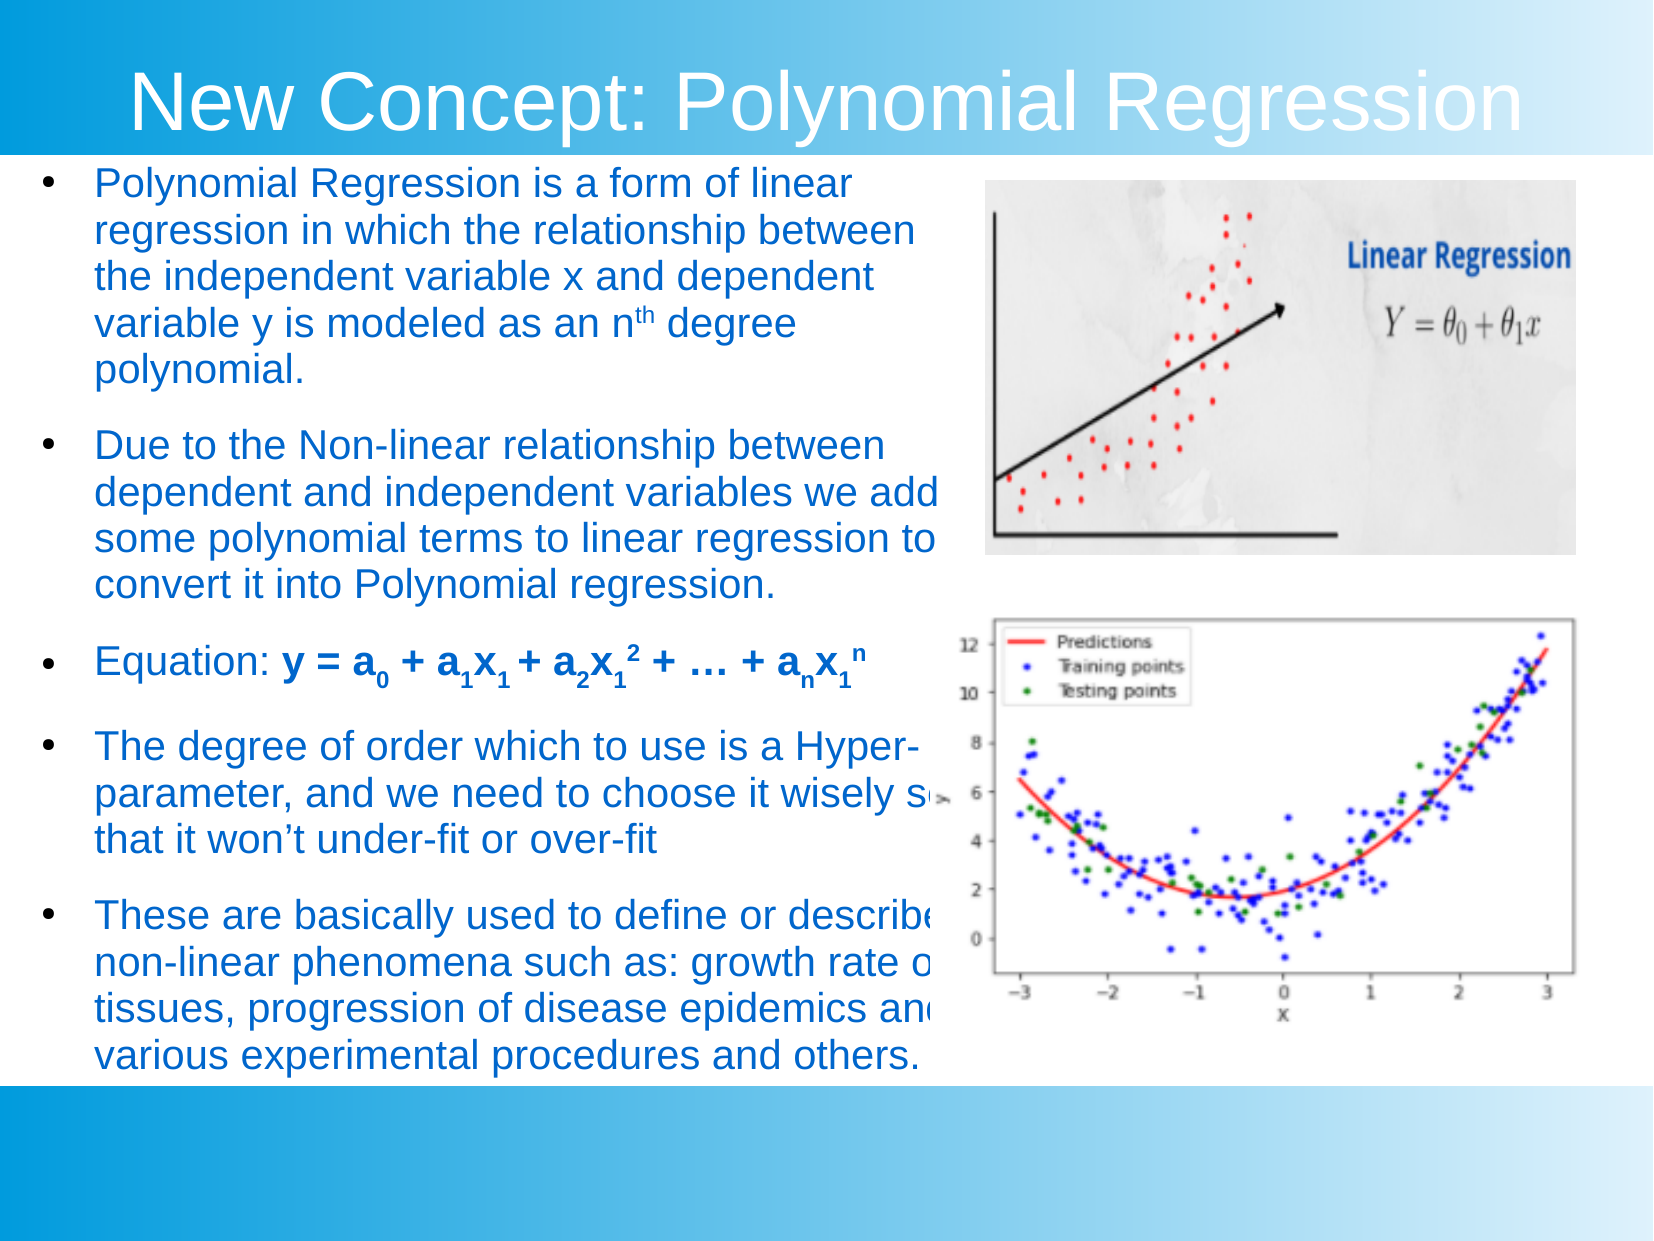

# New Concept: Polynomial Regression
Polynomial Regression is a form of linear regression in which the relationship between the independent variable x and dependent variable y is modeled as an nth degree polynomial.
Due to the Non-linear relationship between dependent and independent variables we add some polynomial terms to linear regression to convert it into Polynomial regression.
Equation: y = a0 + a1x1 + a2x12 + … + anx1n
The degree of order which to use is a Hyper-parameter, and we need to choose it wisely so that it won’t under-fit or over-fit
These are basically used to define or describe non-linear phenomena such as: growth rate of tissues, progression of disease epidemics and various experimental procedures and others.